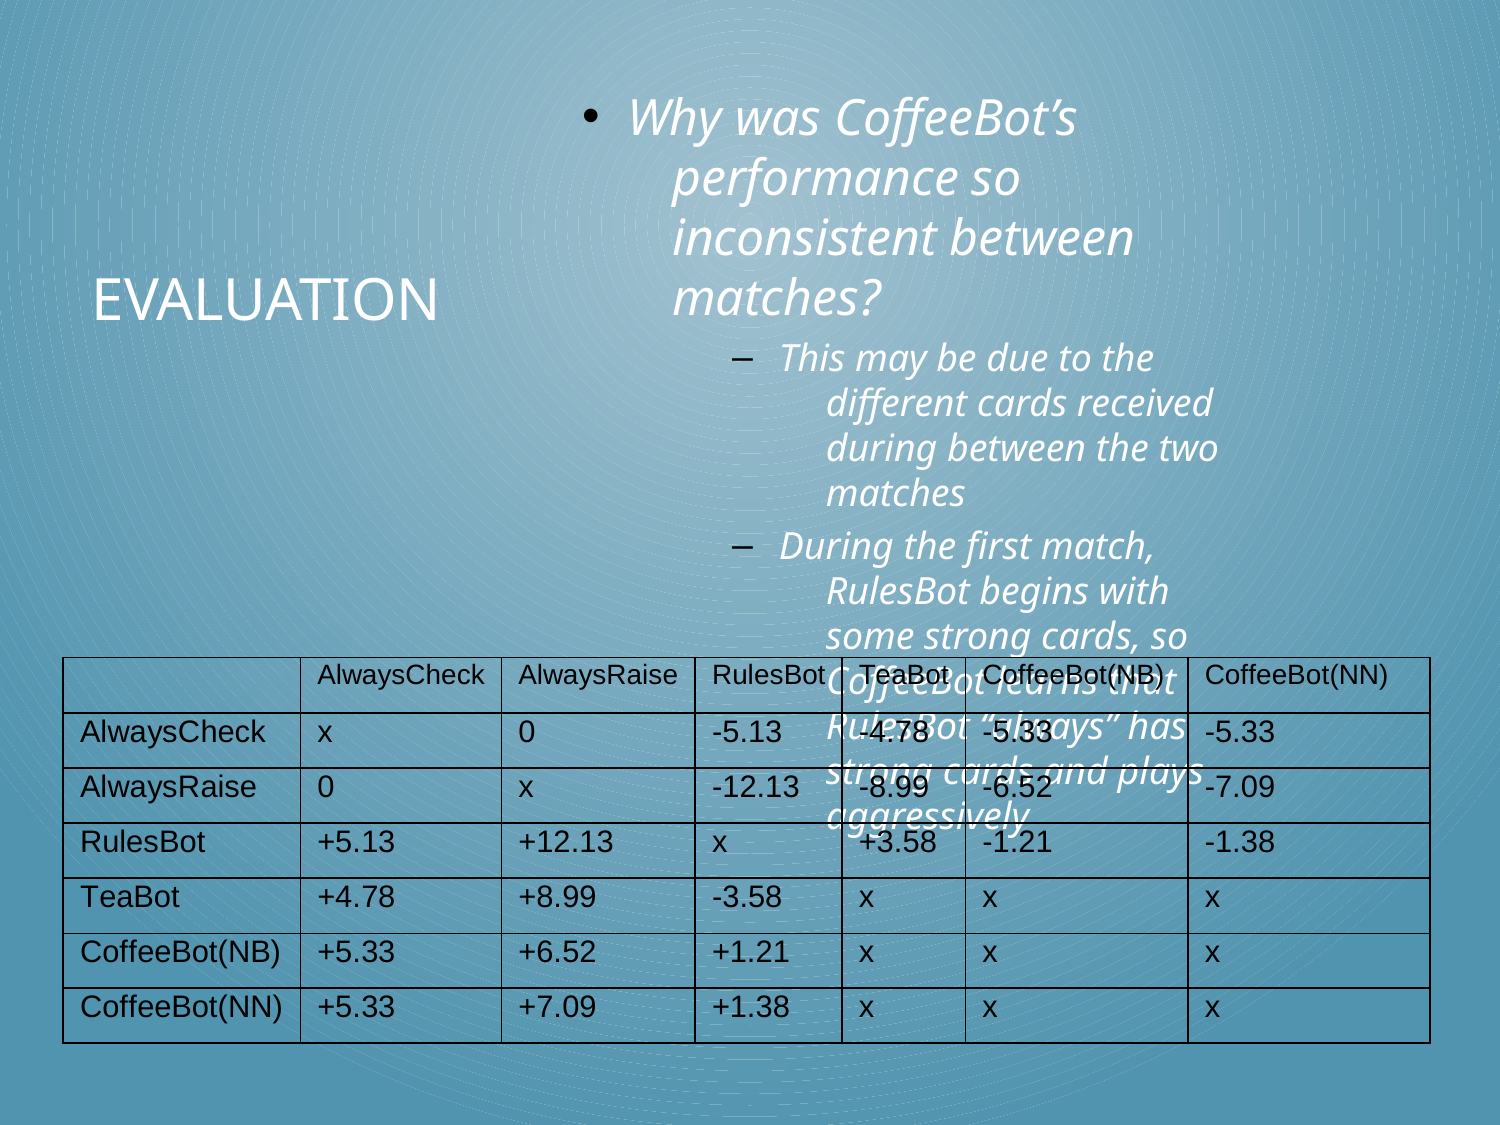

# Why was CoffeeBot’s performance so inconsistent between matches?
This may be due to the different cards received during between the two matches
During the first match, RulesBot begins with some strong cards, so CoffeeBot learns that RulesBot “always” has strong cards and plays aggressively
evaluation